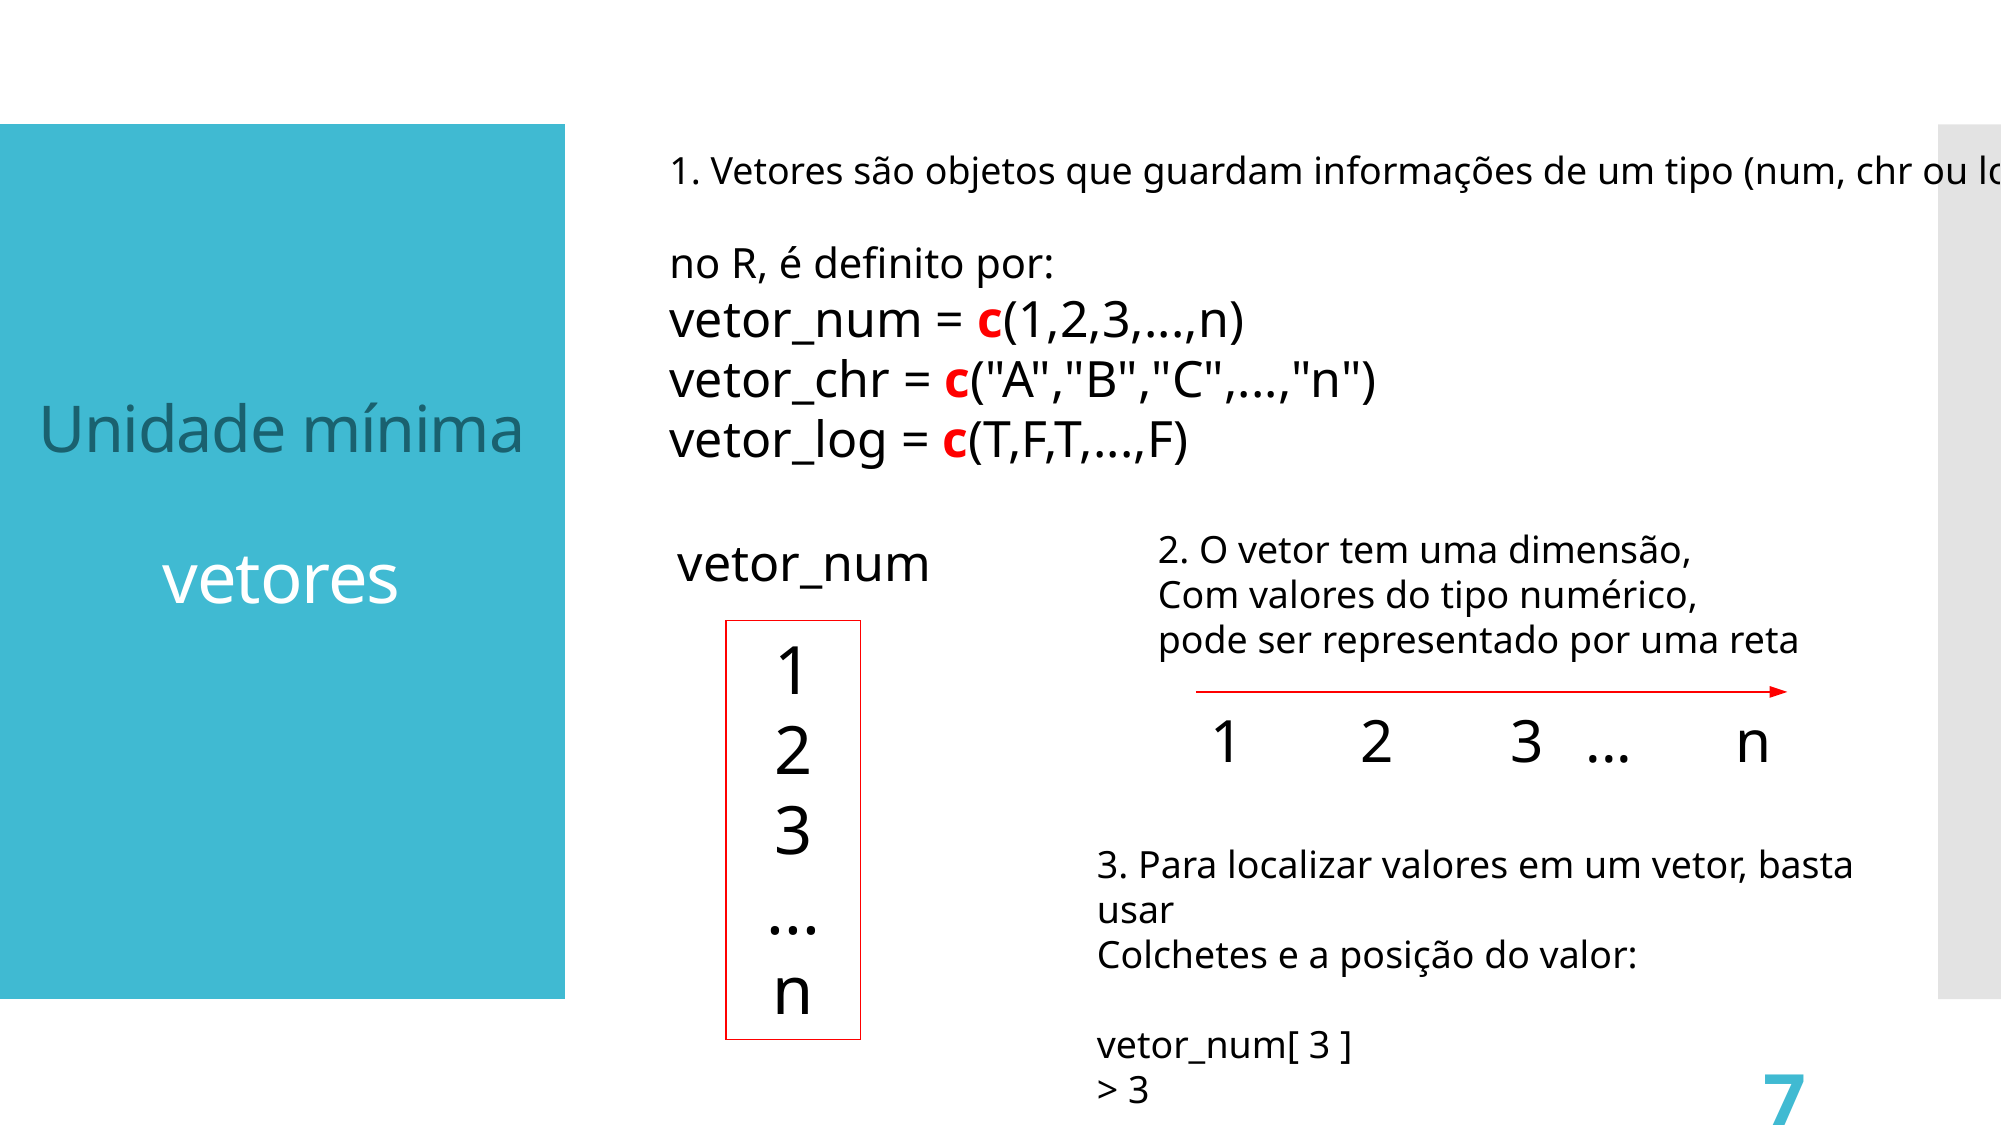

1. Vetores são objetos que guardam informações de um tipo (num, chr ou logi).
no R, é definito por:
vetor_num = c(1,2,3,...,n)
vetor_chr = c("A","B","C",...,"n")
vetor_log = c(T,F,T,...,F)
Unidade mínima
vetores
2. O vetor tem uma dimensão,
Com valores do tipo numérico,
pode ser representado por uma reta
vetor_num
1
2
3
...
n
1		2		3	... 	n
3. Para localizar valores em um vetor, basta usar
Colchetes e a posição do valor:
vetor_num[ 3 ]
> 3
7